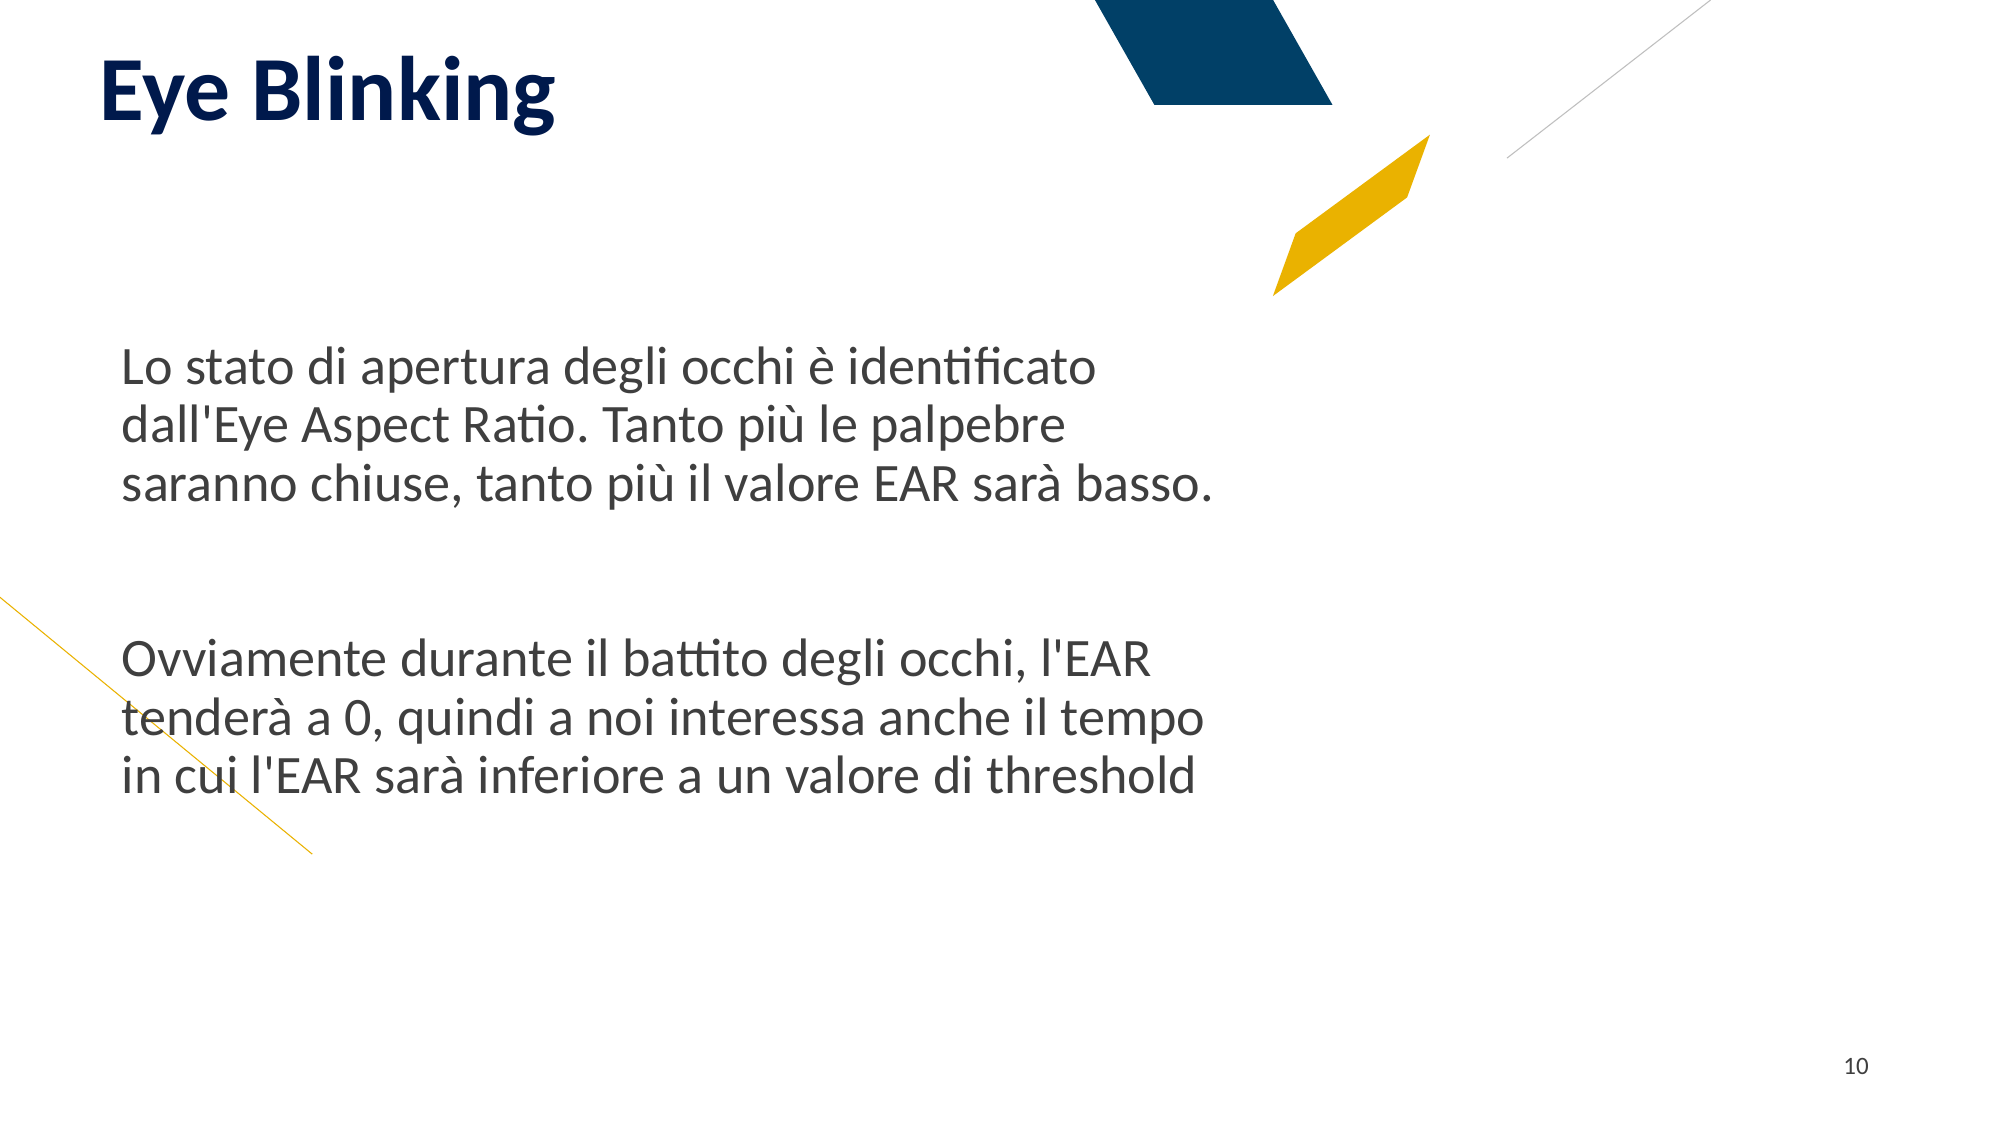

# Eye Blinking
Lo stato di apertura degli occhi è identificato dall'Eye Aspect Ratio. Tanto più le palpebre saranno chiuse, tanto più il valore EAR sarà basso.
Ovviamente durante il battito degli occhi, l'EAR tenderà a 0, quindi a noi interessa anche il tempo in cui l'EAR sarà inferiore a un valore di threshold